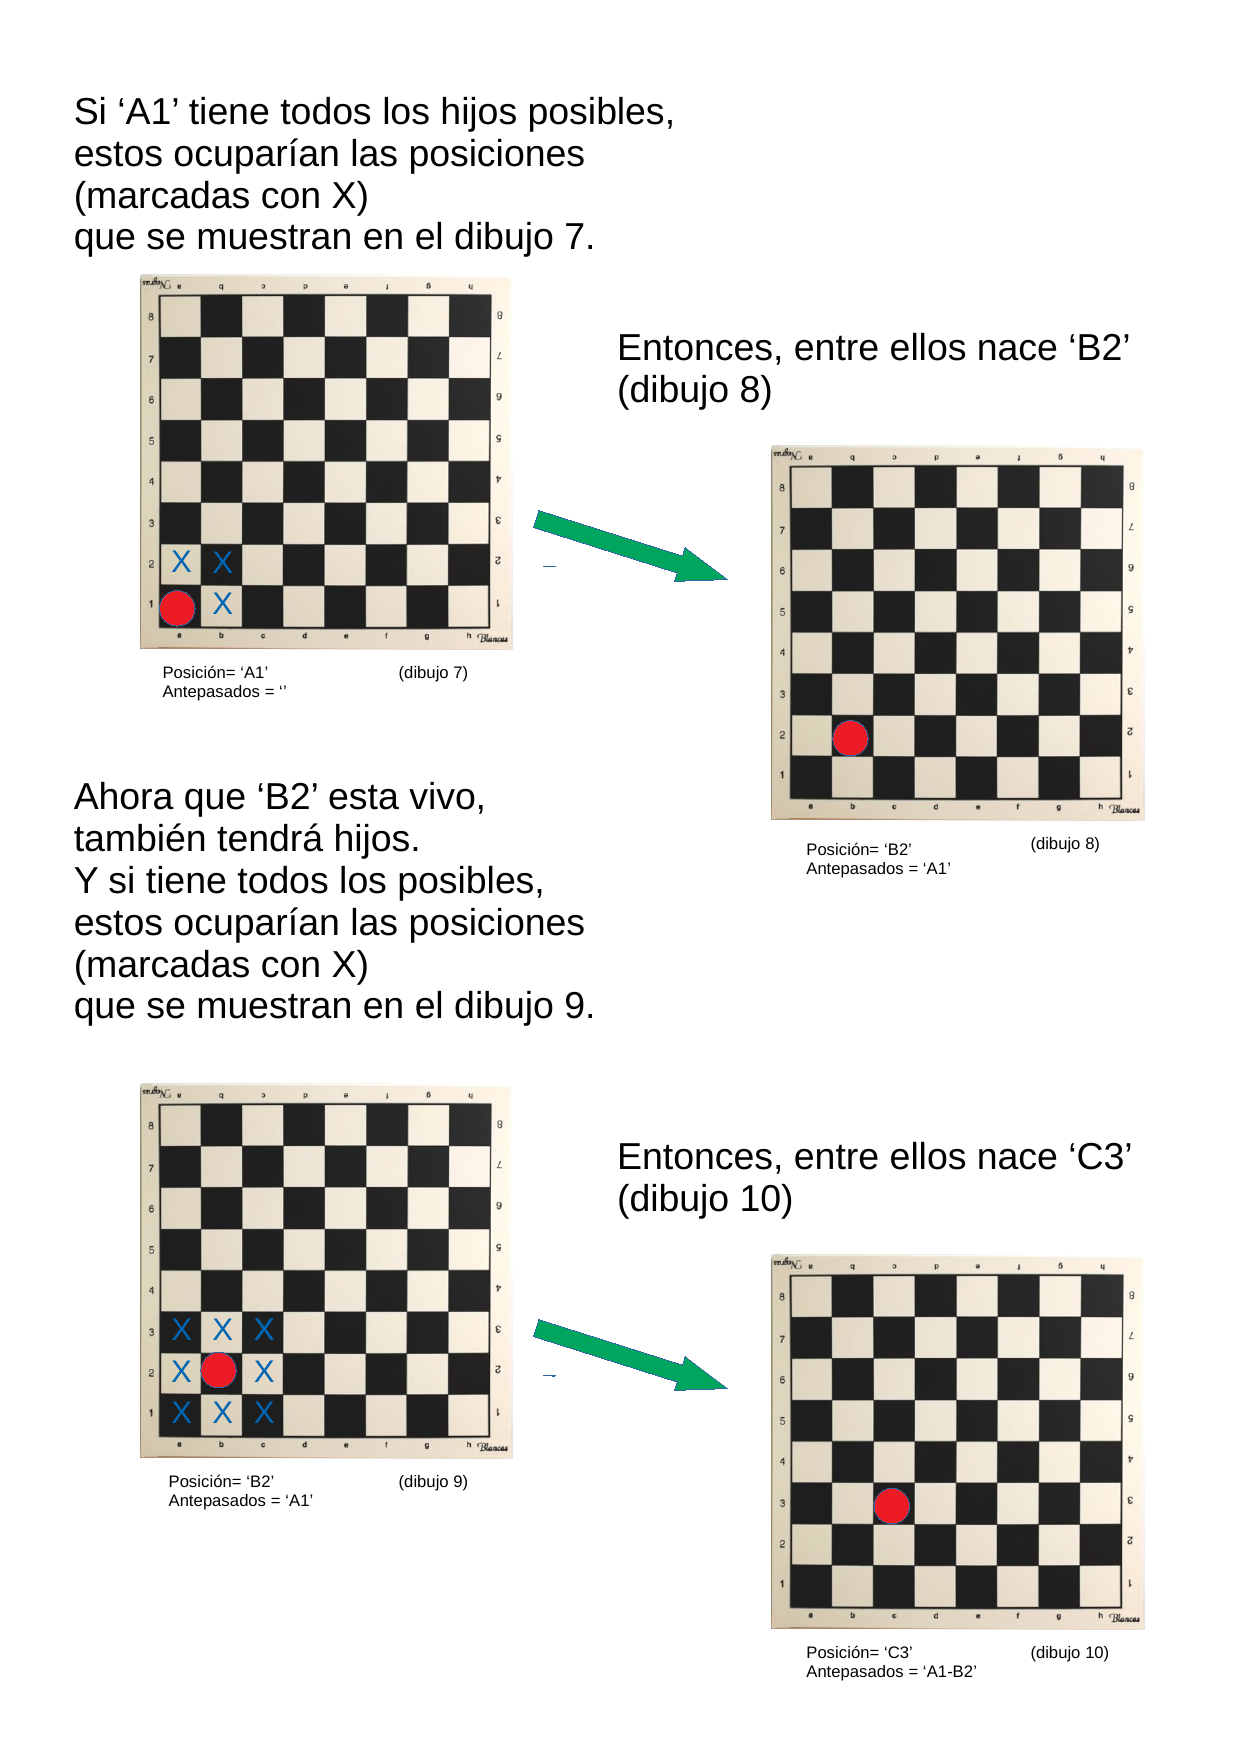

Si ‘A1’ tiene todos los hijos posibles,
estos ocuparían las posiciones (marcadas con X)
que se muestran en el dibujo 7.
Entonces, entre ellos nace ‘B2’
(dibujo 8)
X
X
X
(dibujo 7)
Posición= ‘A1’
Antepasados = ‘’
Ahora que ‘B2’ esta vivo,
también tendrá hijos.
Y si tiene todos los posibles,
estos ocuparían las posiciones (marcadas con X)
que se muestran en el dibujo 9.
(dibujo 8)
Posición= ‘B2’
Antepasados = ‘A1’
Entonces, entre ellos nace ‘C3’
(dibujo 10)
X
X
X
X
X
X
X
X
X
(dibujo 9)
Posición= ‘B2’
Antepasados = ‘A1’
(dibujo 10)
Posición= ‘C3’
Antepasados = ‘A1-B2’